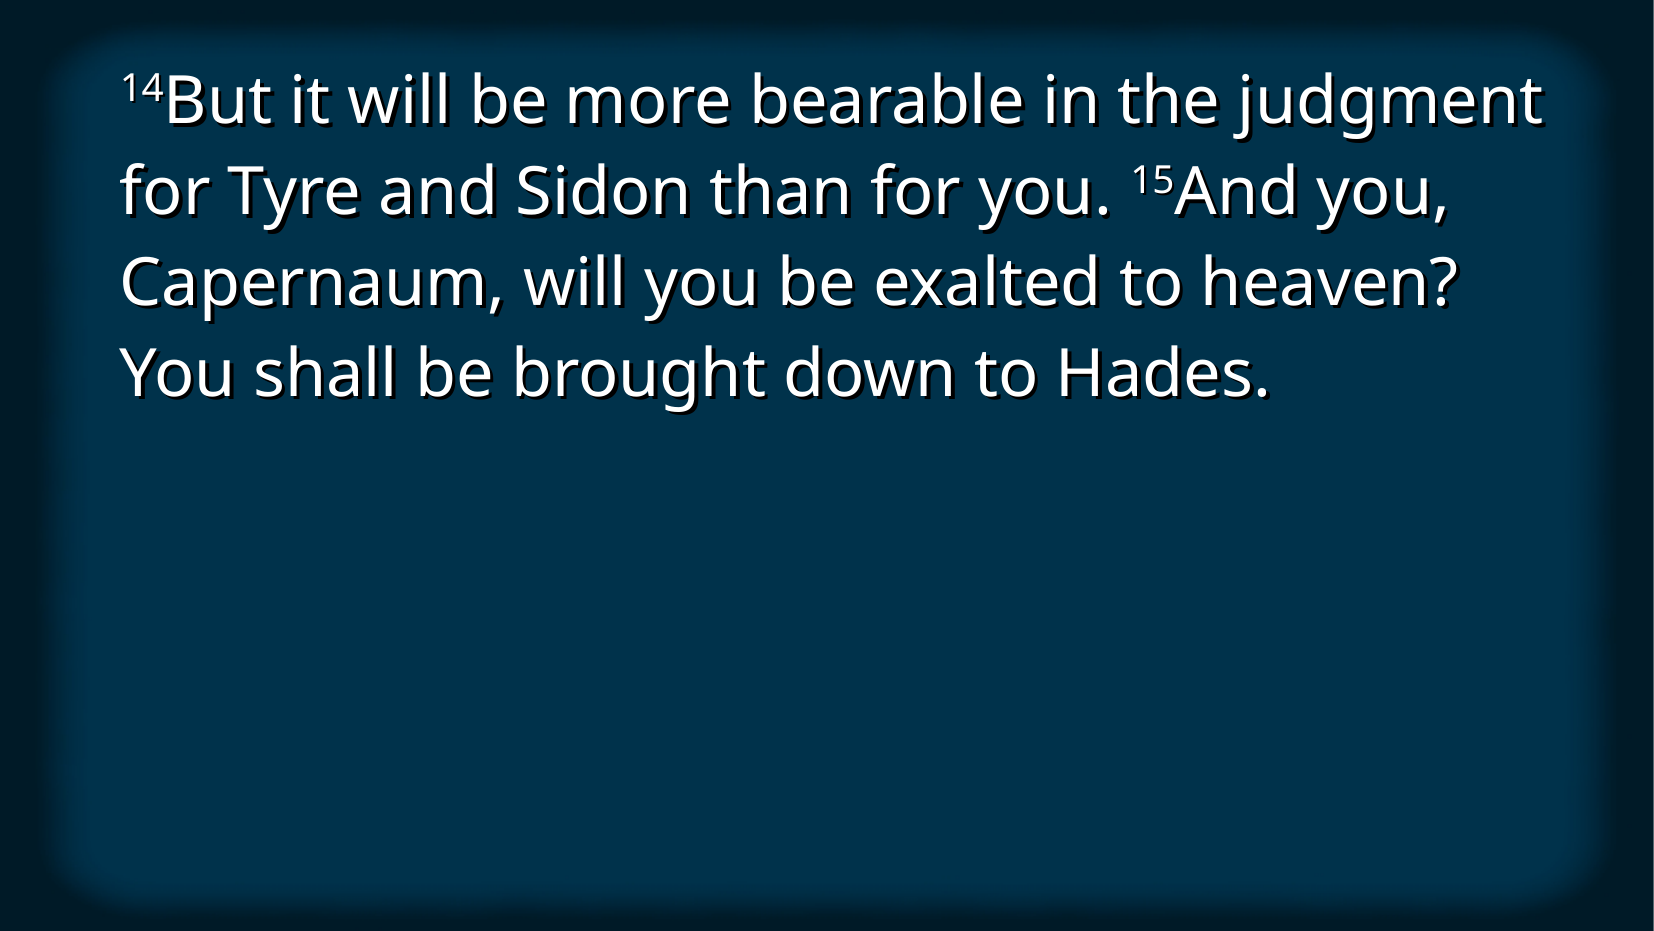

14But it will be more bearable in the judgment for Tyre and Sidon than for you. 15And you, Capernaum, will you be exalted to heaven? You shall be brought down to Hades.